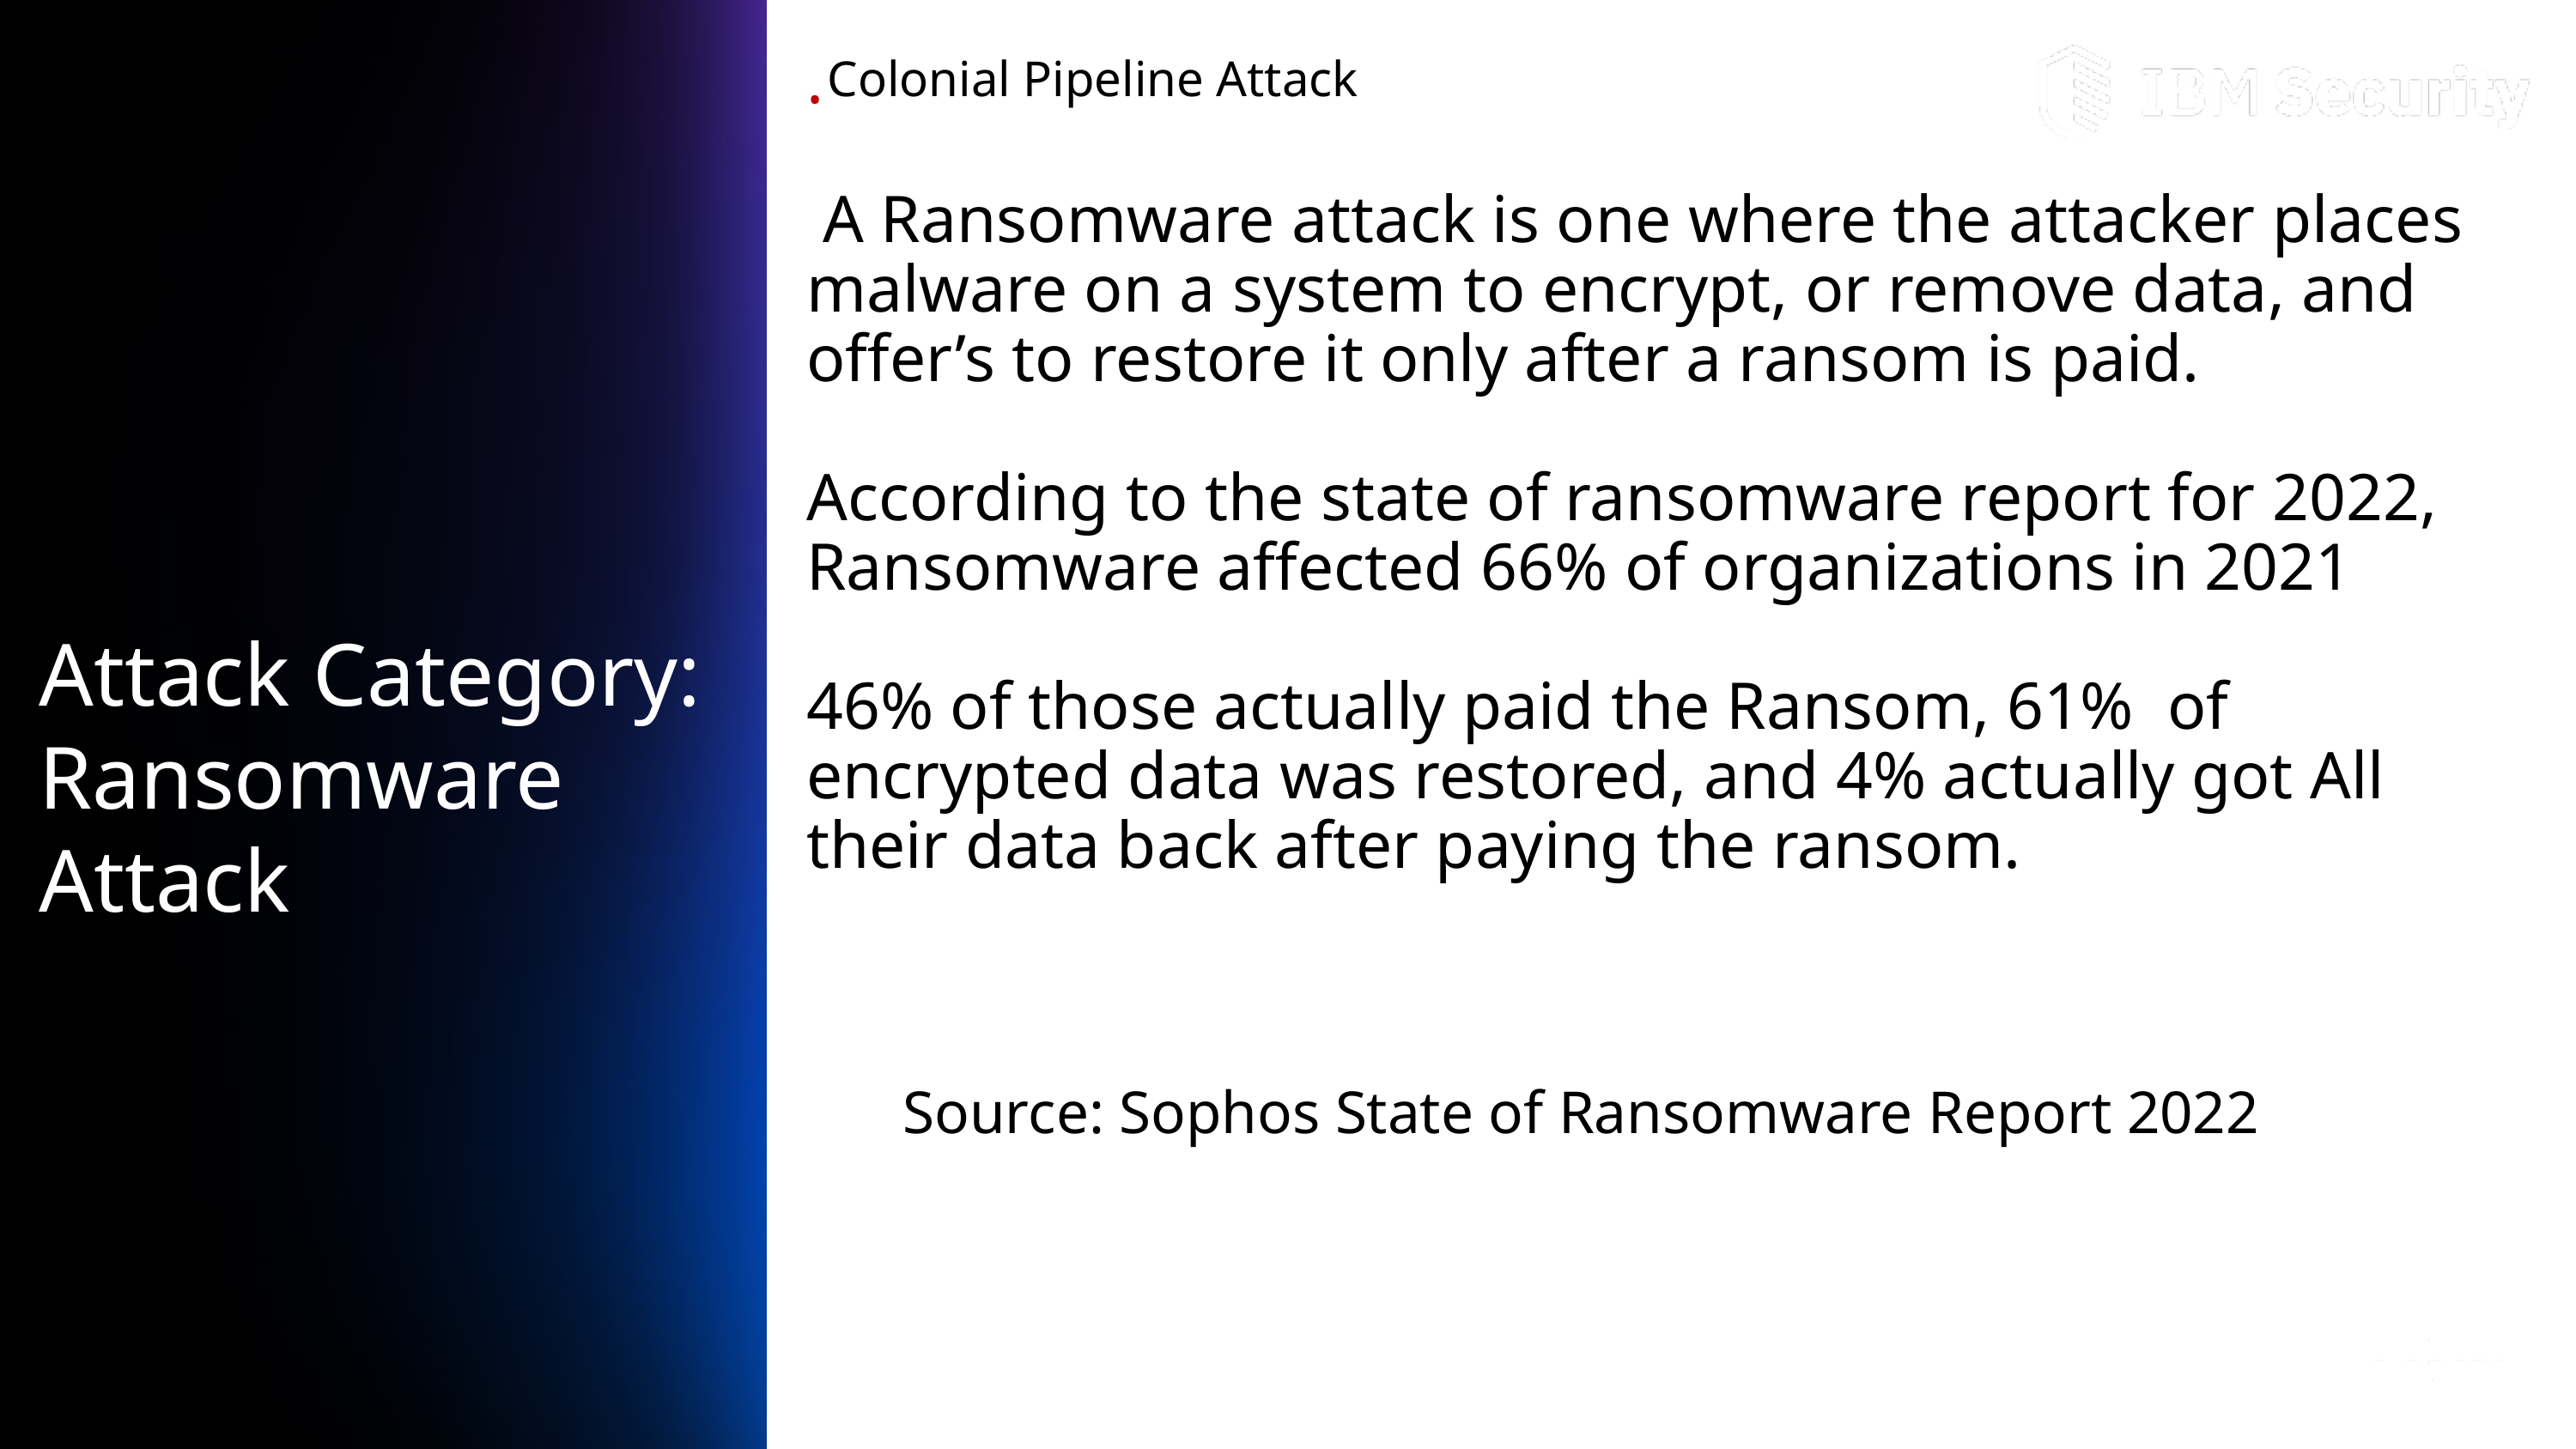

.
 A Ransomware attack is one where the attacker places malware on a system to encrypt, or remove data, and offer’s to restore it only after a ransom is paid.
According to the state of ransomware report for 2022, Ransomware affected 66% of organizations in 2021
46% of those actually paid the Ransom, 61% of encrypted data was restored, and 4% actually got All their data back after paying the ransom.
Source: Sophos State of Ransomware Report 2022
# Colonial Pipeline Attack
Attack Category:
Ransomware Attack